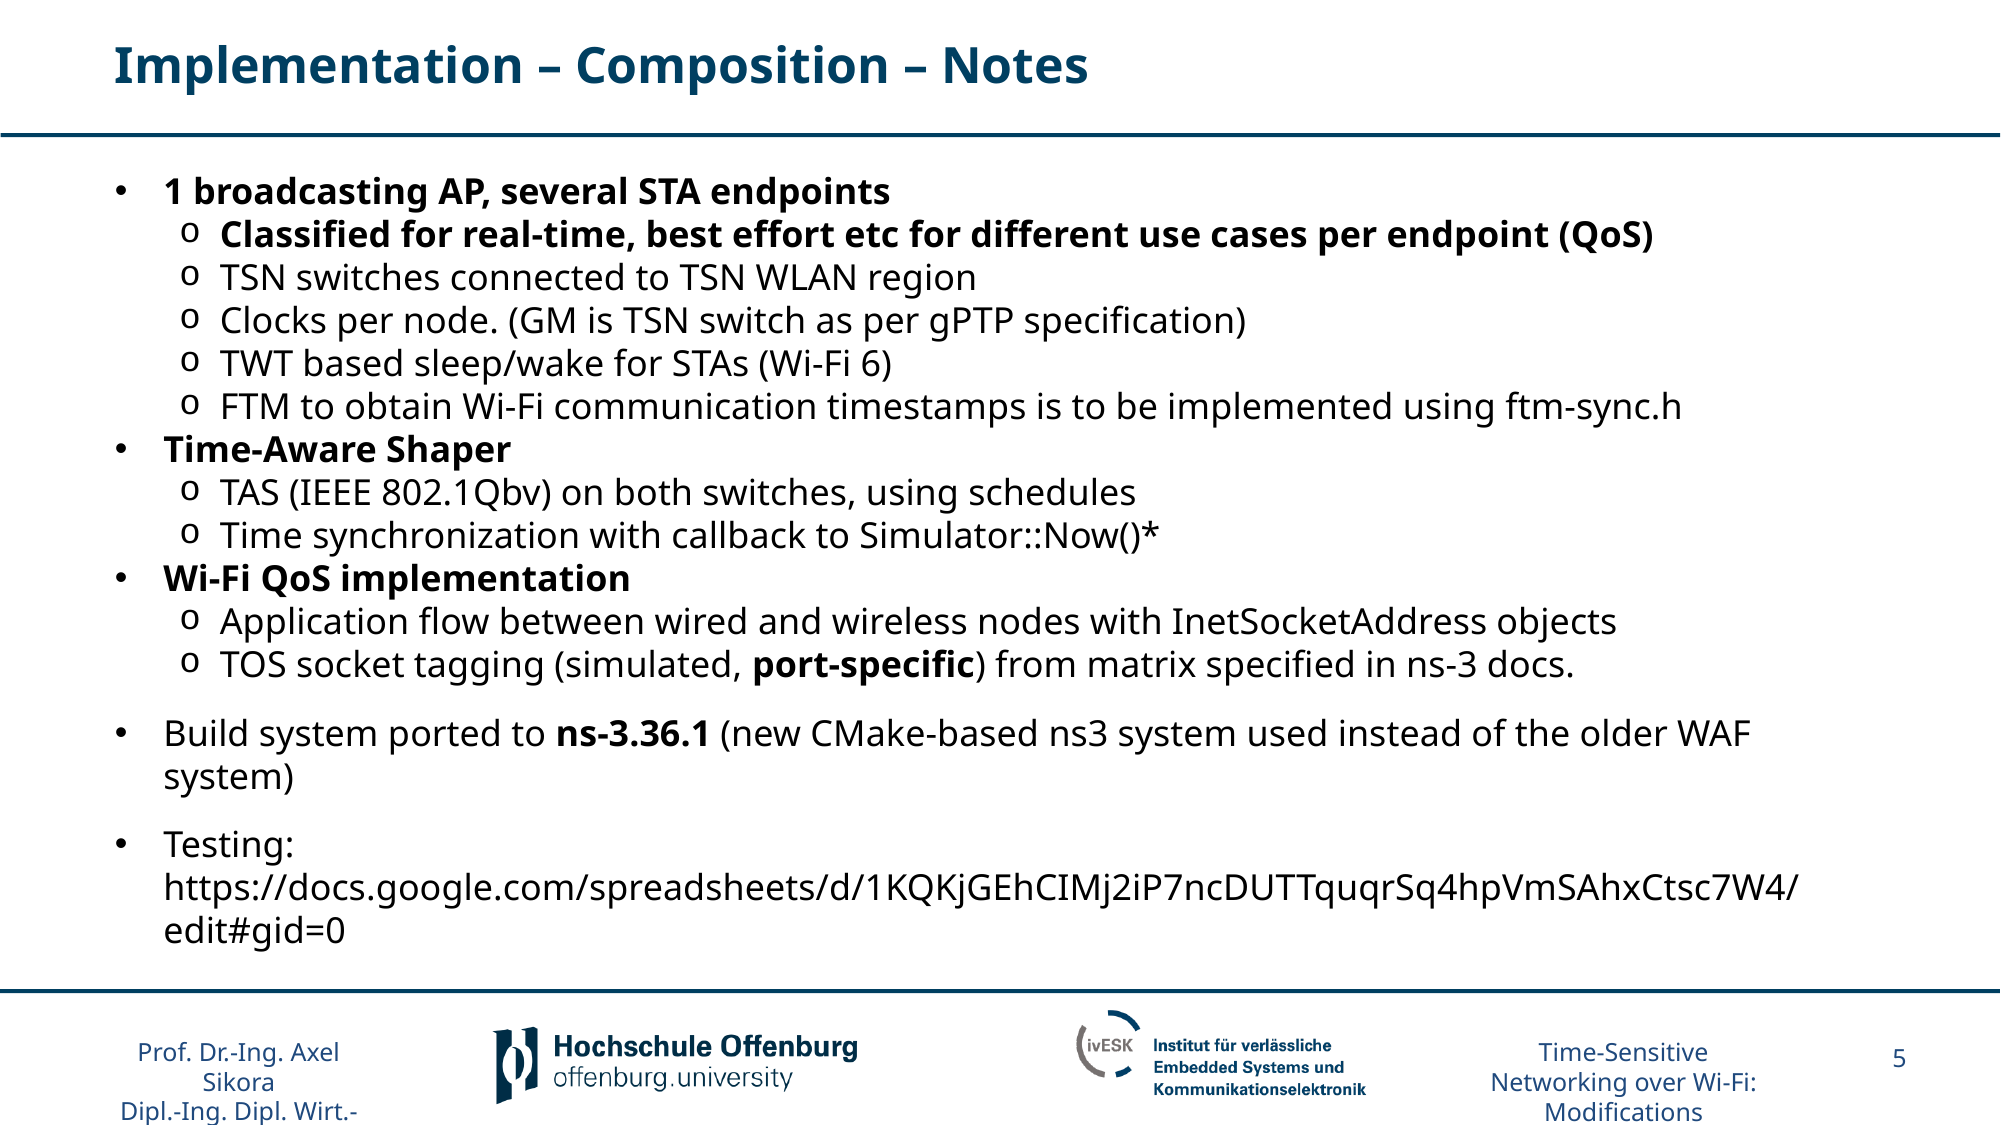

Implementation – Composition – Notes
# 1 broadcasting AP, several STA endpoints
Classified for real-time, best effort etc for different use cases per endpoint (QoS)
TSN switches connected to TSN WLAN region
Clocks per node. (GM is TSN switch as per gPTP specification)
TWT based sleep/wake for STAs (Wi-Fi 6)
FTM to obtain Wi-Fi communication timestamps is to be implemented using ftm-sync.h
Time-Aware Shaper
TAS (IEEE 802.1Qbv) on both switches, using schedules
Time synchronization with callback to Simulator::Now()*
Wi-Fi QoS implementation
Application flow between wired and wireless nodes with InetSocketAddress objects
TOS socket tagging (simulated, port-specific) from matrix specified in ns-3 docs.
Build system ported to ns-3.36.1 (new CMake-based ns3 system used instead of the older WAF system)
Testing: https://docs.google.com/spreadsheets/d/1KQKjGEhCIMj2iP7ncDUTTquqrSq4hpVmSAhxCtsc7W4/edit#gid=0